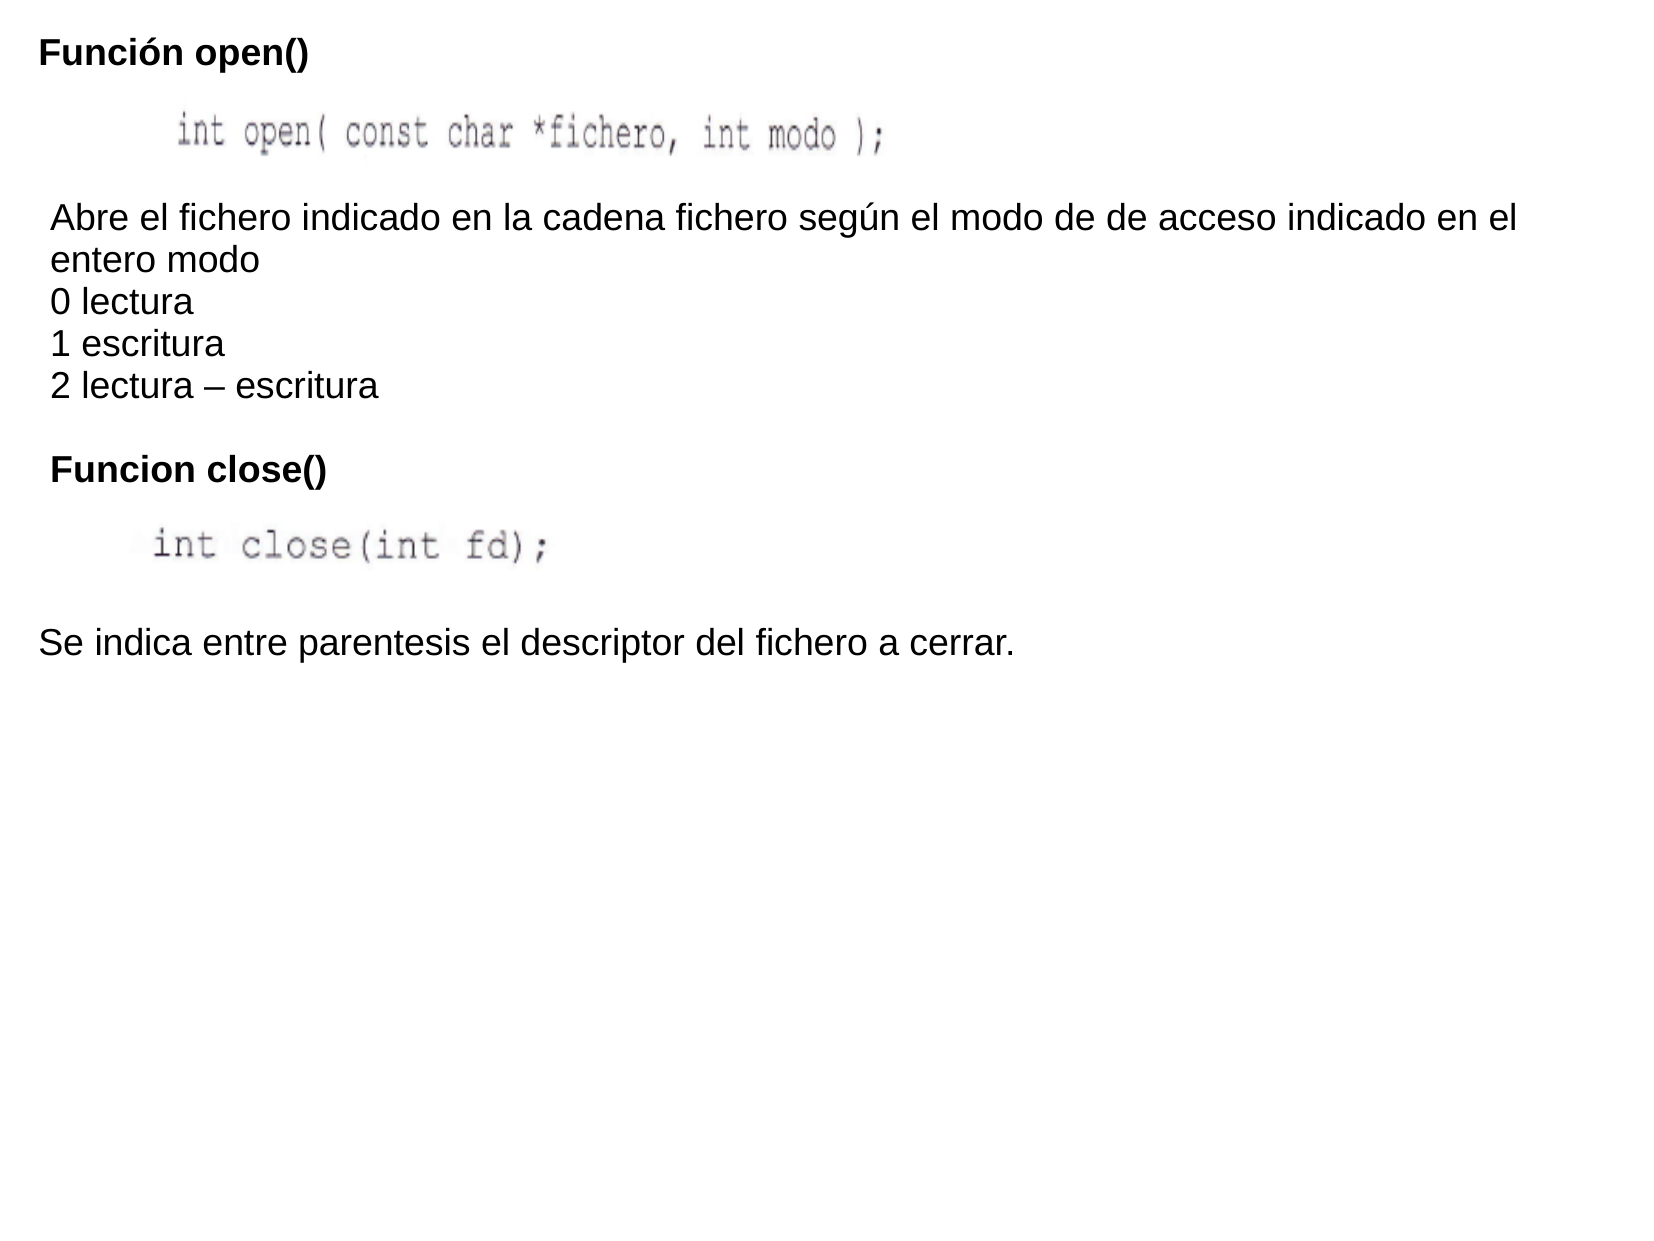

Función open()
Abre el fichero indicado en la cadena fichero según el modo de de acceso indicado en el entero modo
0 lectura
1 escritura
2 lectura – escritura
Funcion close()
Se indica entre parentesis el descriptor del fichero a cerrar.